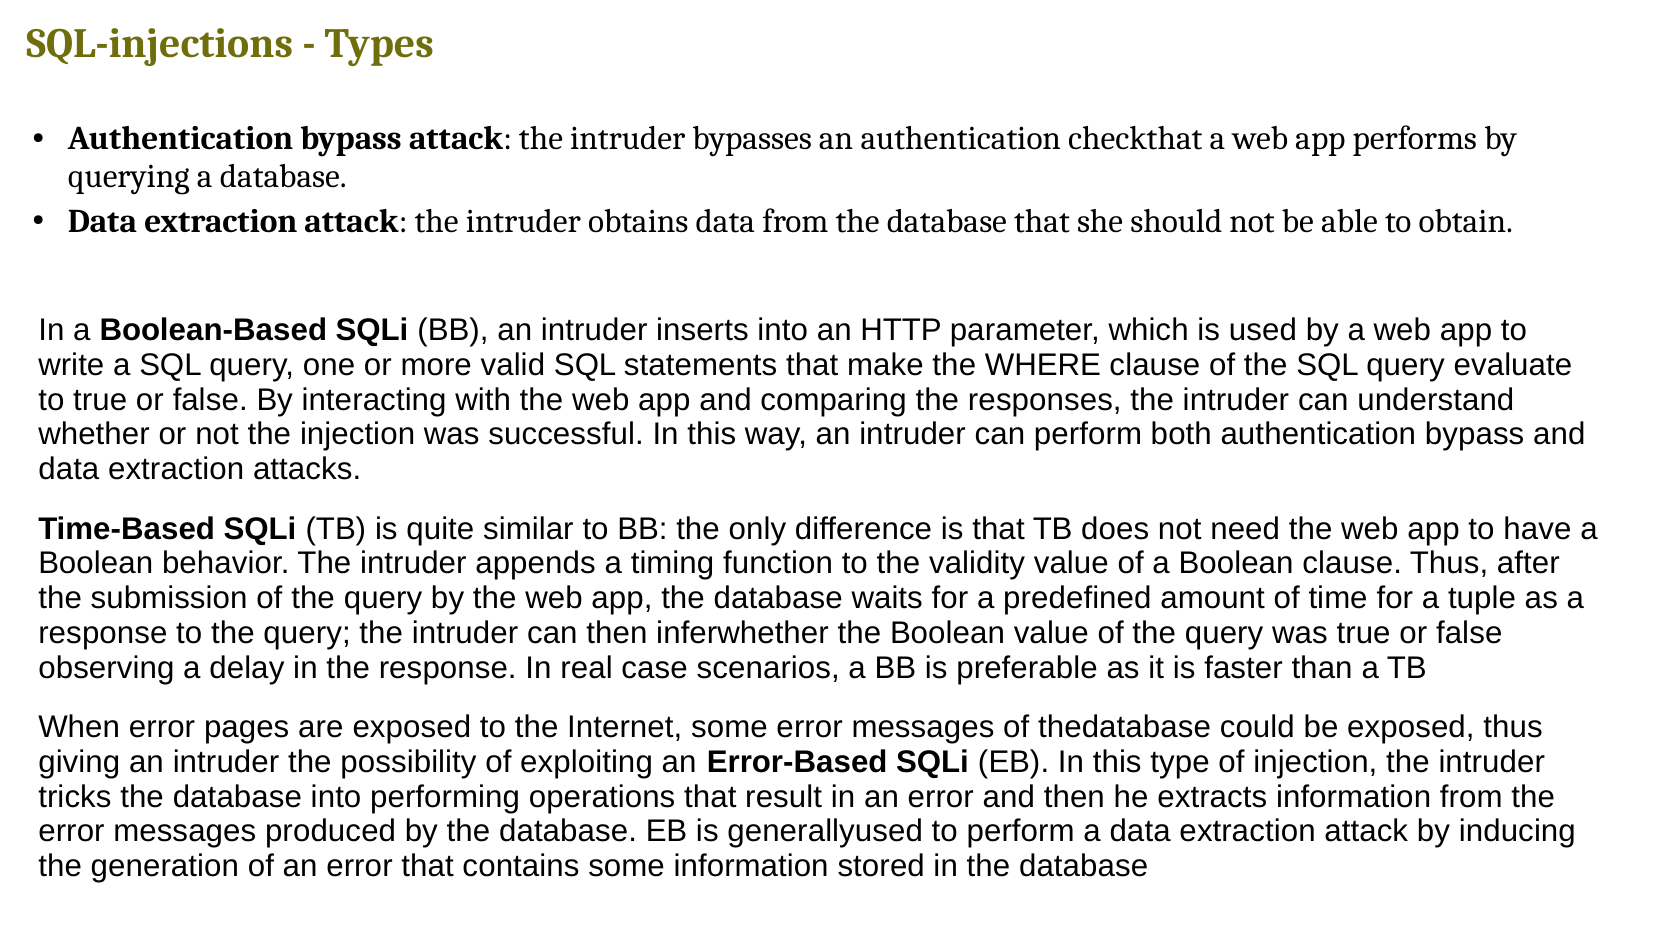

SQL-injections - Types
Authentication bypass attack: the intruder bypasses an authentication checkthat a web app performs by querying a database.
Data extraction attack: the intruder obtains data from the database that she should not be able to obtain.
In a Boolean-Based SQLi (BB), an intruder inserts into an HTTP parameter, which is used by a web app to write a SQL query, one or more valid SQL statements that make the WHERE clause of the SQL query evaluate to true or false. By interacting with the web app and comparing the responses, the intruder can understand whether or not the injection was successful. In this way, an intruder can perform both authentication bypass and data extraction attacks.
Time-Based SQLi (TB) is quite similar to BB: the only difference is that TB does not need the web app to have a Boolean behavior. The intruder appends a timing function to the validity value of a Boolean clause. Thus, after the submission of the query by the web app, the database waits for a predefined amount of time for a tuple as a response to the query; the intruder can then inferwhether the Boolean value of the query was true or false observing a delay in the response. In real case scenarios, a BB is preferable as it is faster than a TB
When error pages are exposed to the Internet, some error messages of thedatabase could be exposed, thus giving an intruder the possibility of exploiting an Error-Based SQLi (EB). In this type of injection, the intruder tricks the database into performing operations that result in an error and then he extracts information from the error messages produced by the database. EB is generallyused to perform a data extraction attack by inducing the generation of an error that contains some information stored in the database